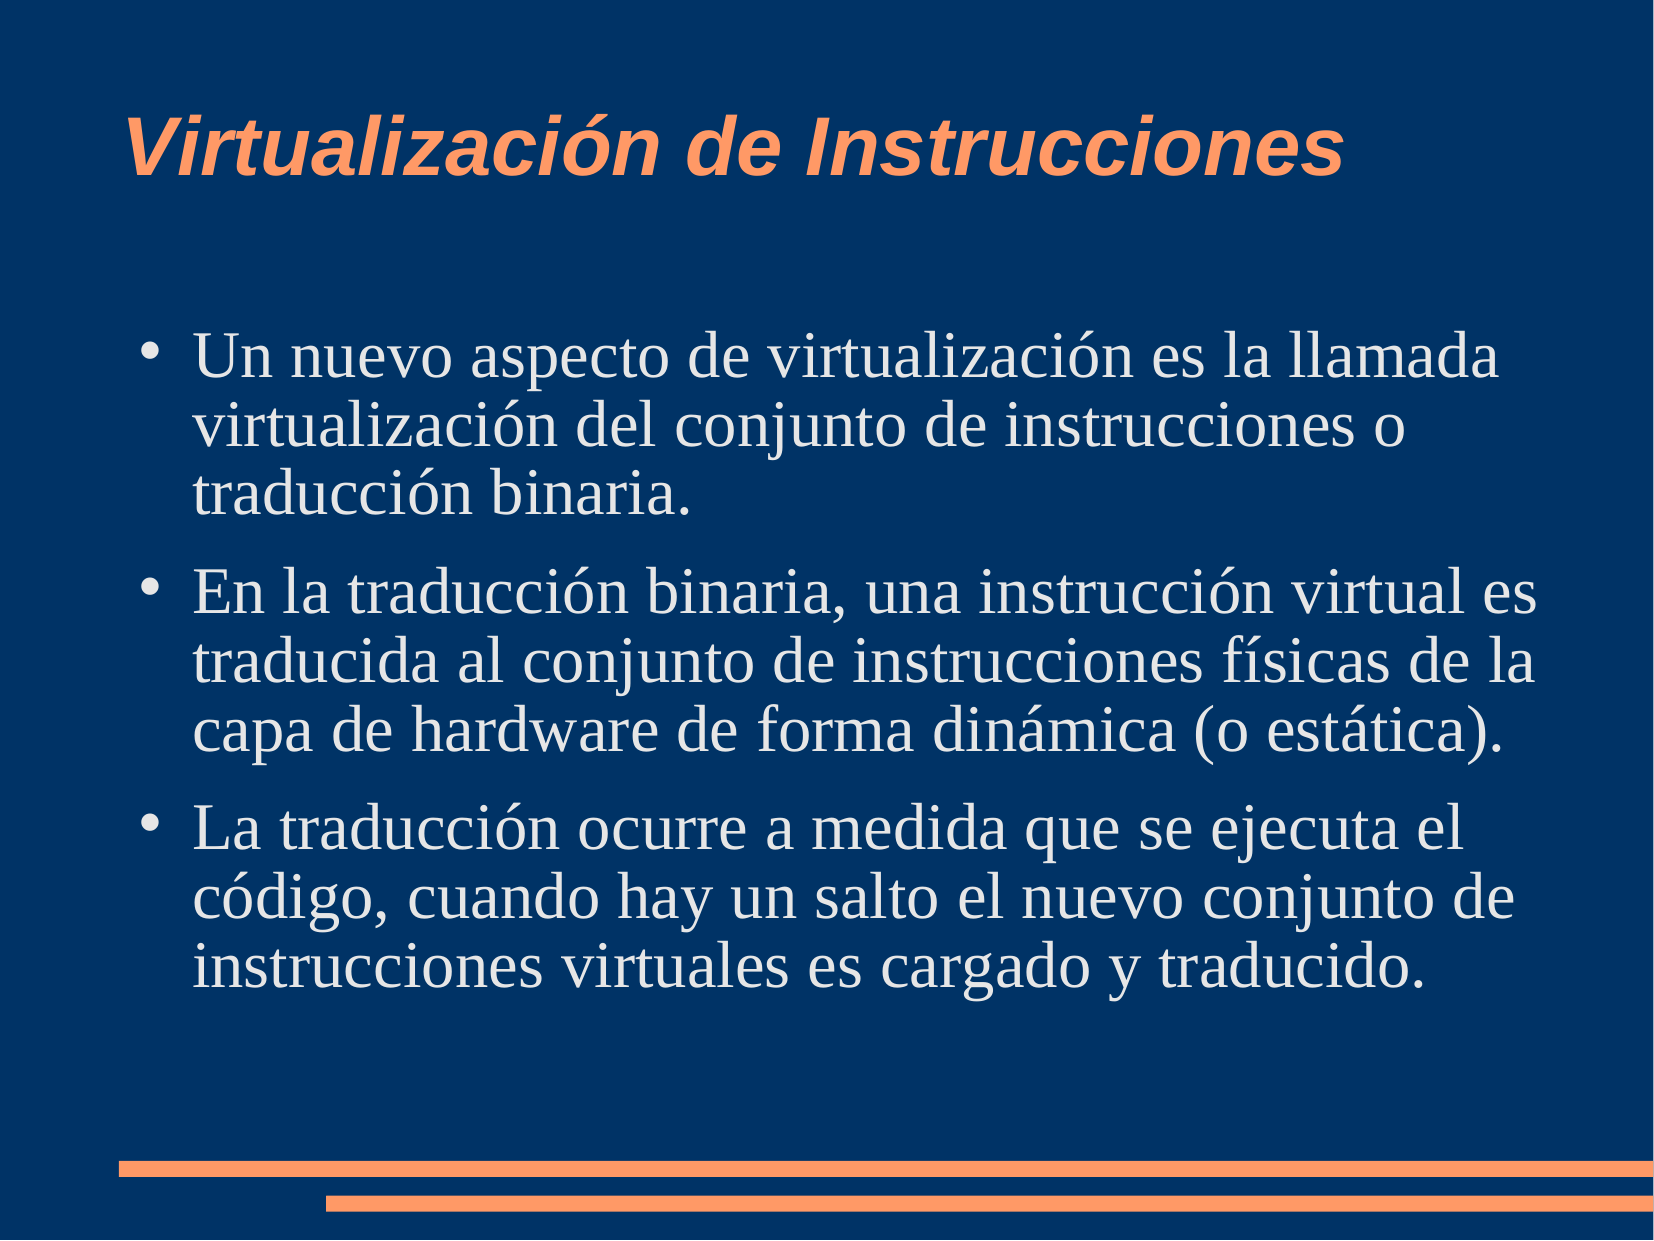

# Virtualización de Instrucciones
Un nuevo aspecto de virtualización es la llamada virtualización del conjunto de instrucciones o traducción binaria.
En la traducción binaria, una instrucción virtual es traducida al conjunto de instrucciones físicas de la capa de hardware de forma dinámica (o estática).
La traducción ocurre a medida que se ejecuta el código, cuando hay un salto el nuevo conjunto de instrucciones virtuales es cargado y traducido.